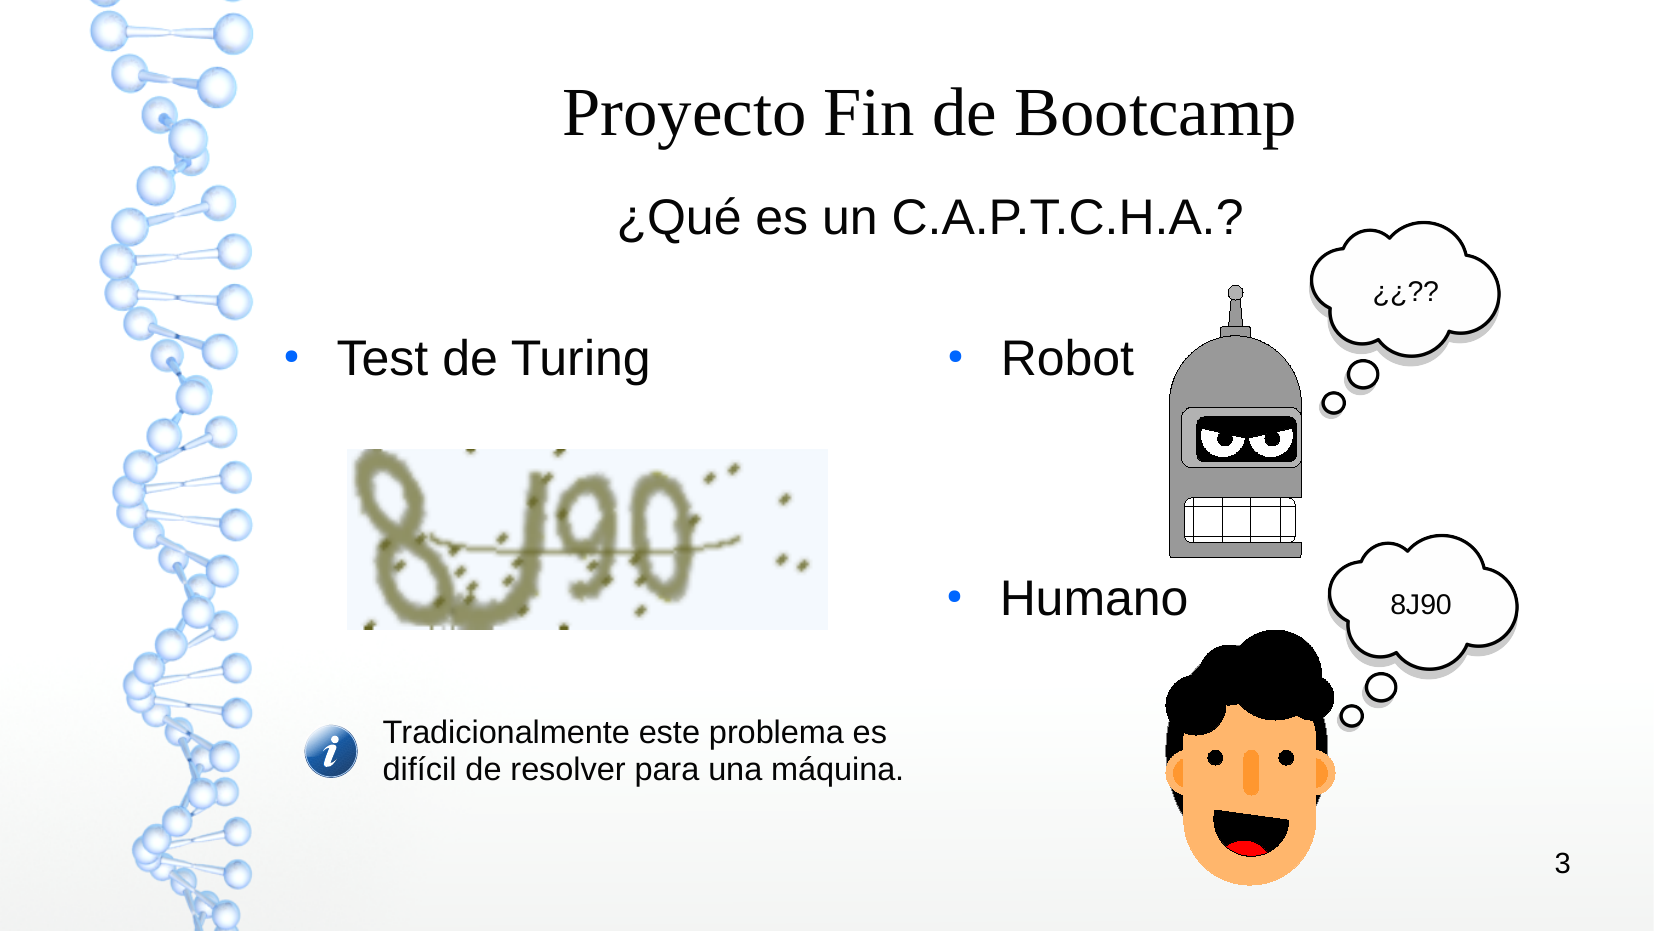

# Proyecto Fin de Bootcamp
¿Qué es un C.A.P.T.C.H.A.?
¿¿??
Test de Turing
Robot
8J90
Humano
Tradicionalmente este problema es difícil de resolver para una máquina.
3